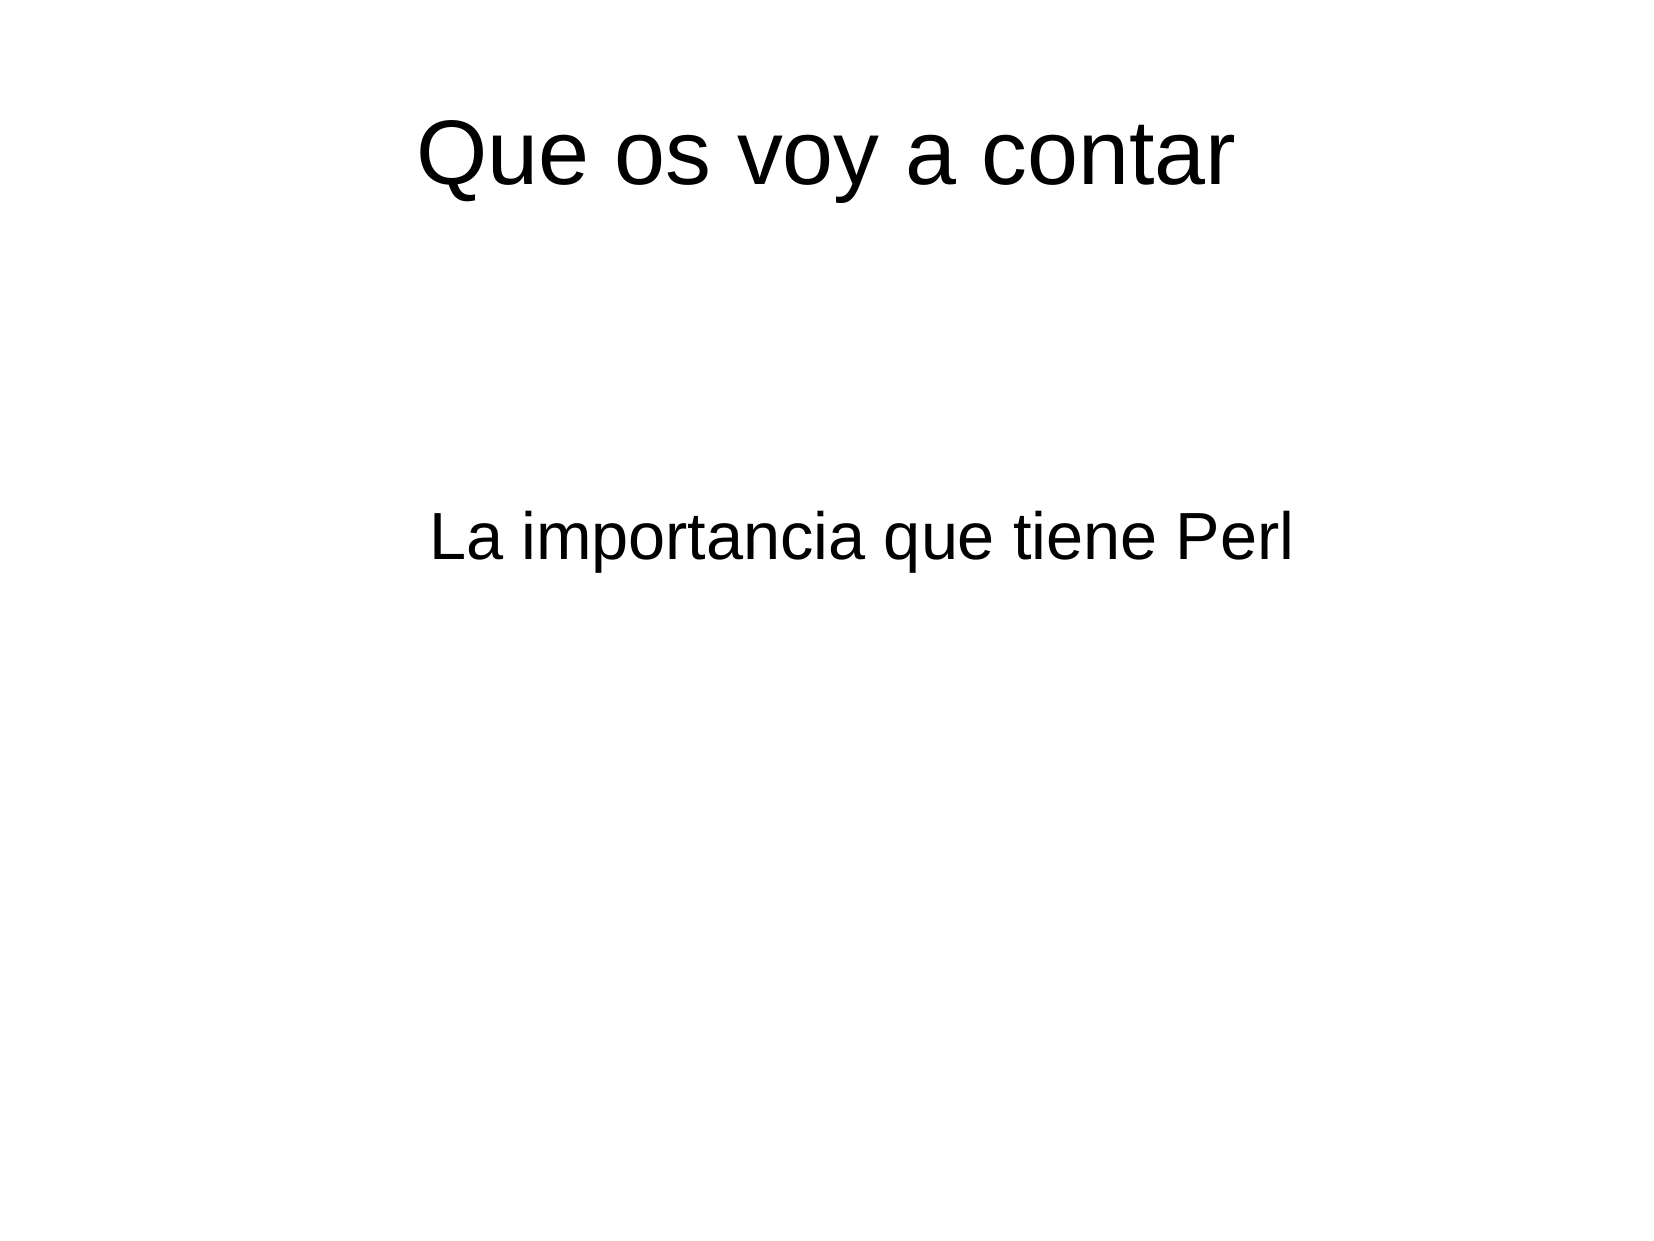

# Que os voy a contar
La importancia que tiene Perl